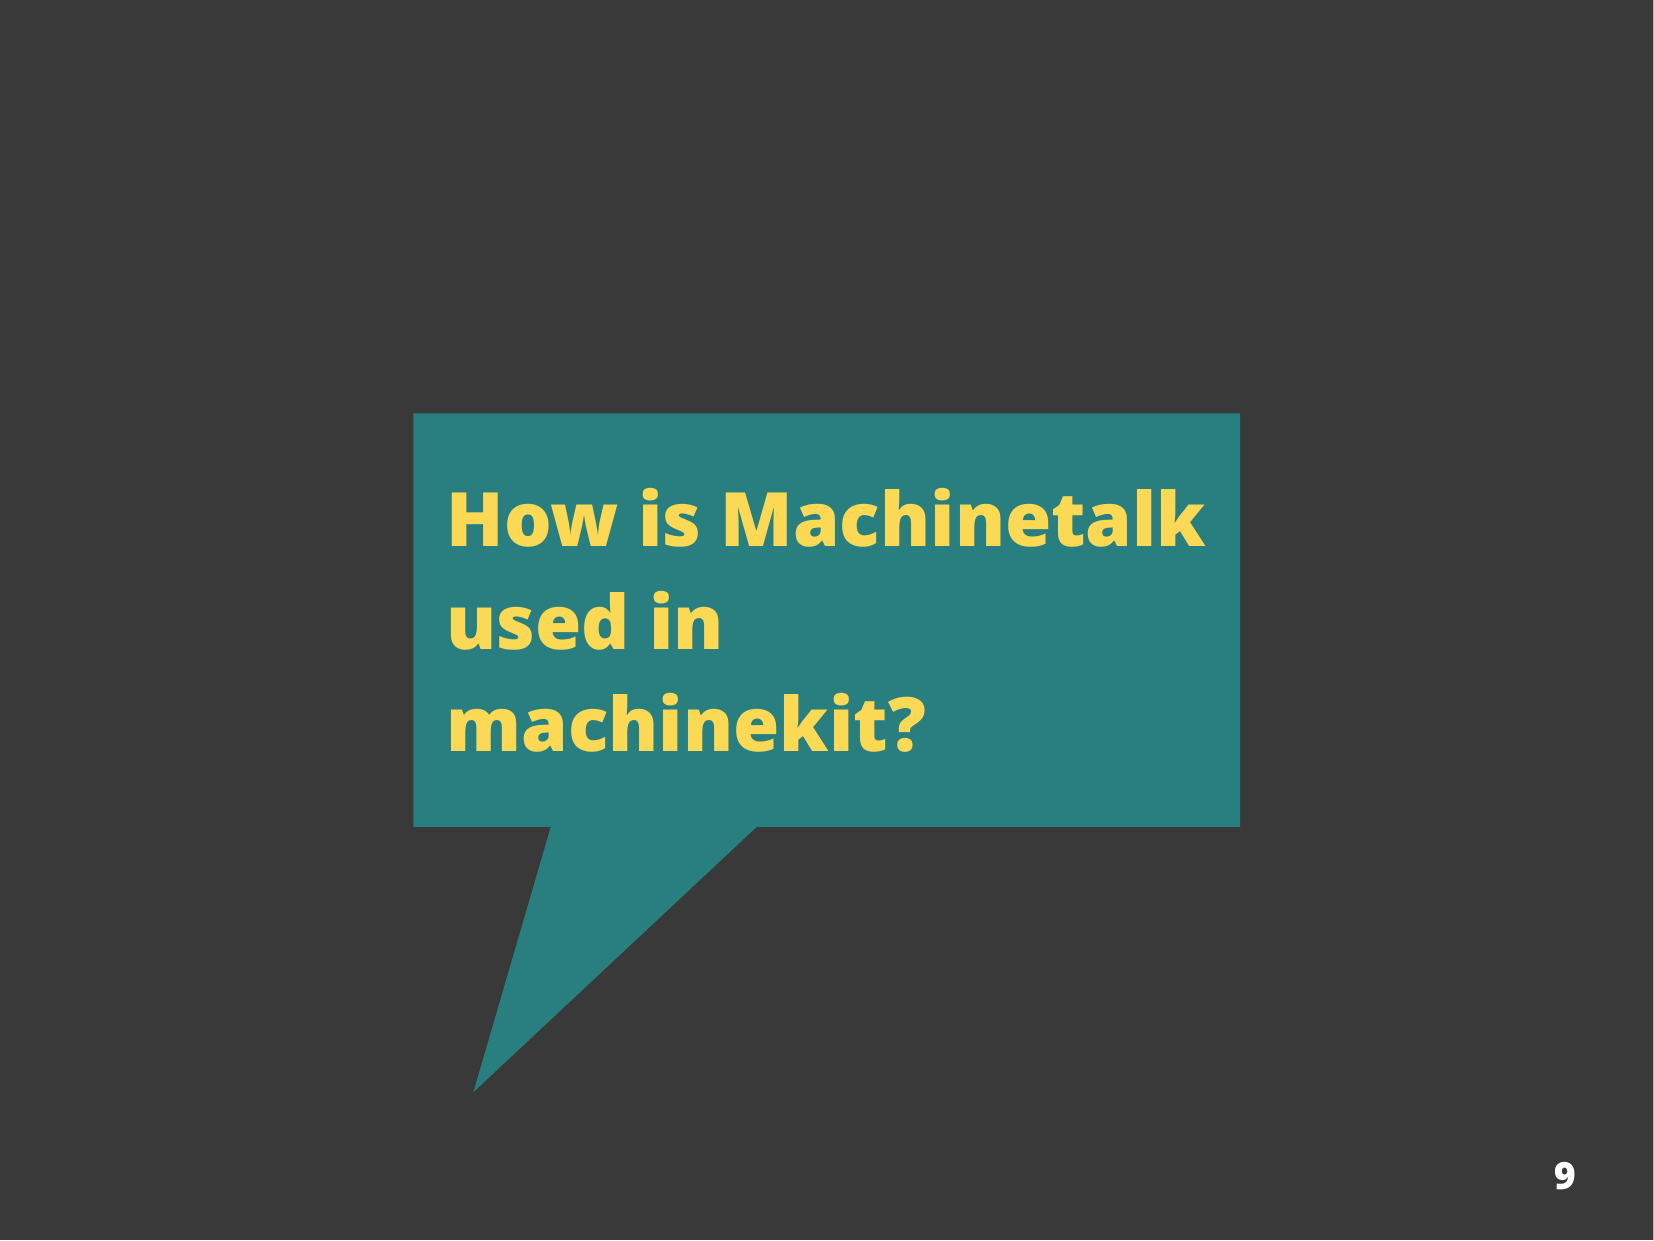

# How is Machinetalk used in machinekit?
9